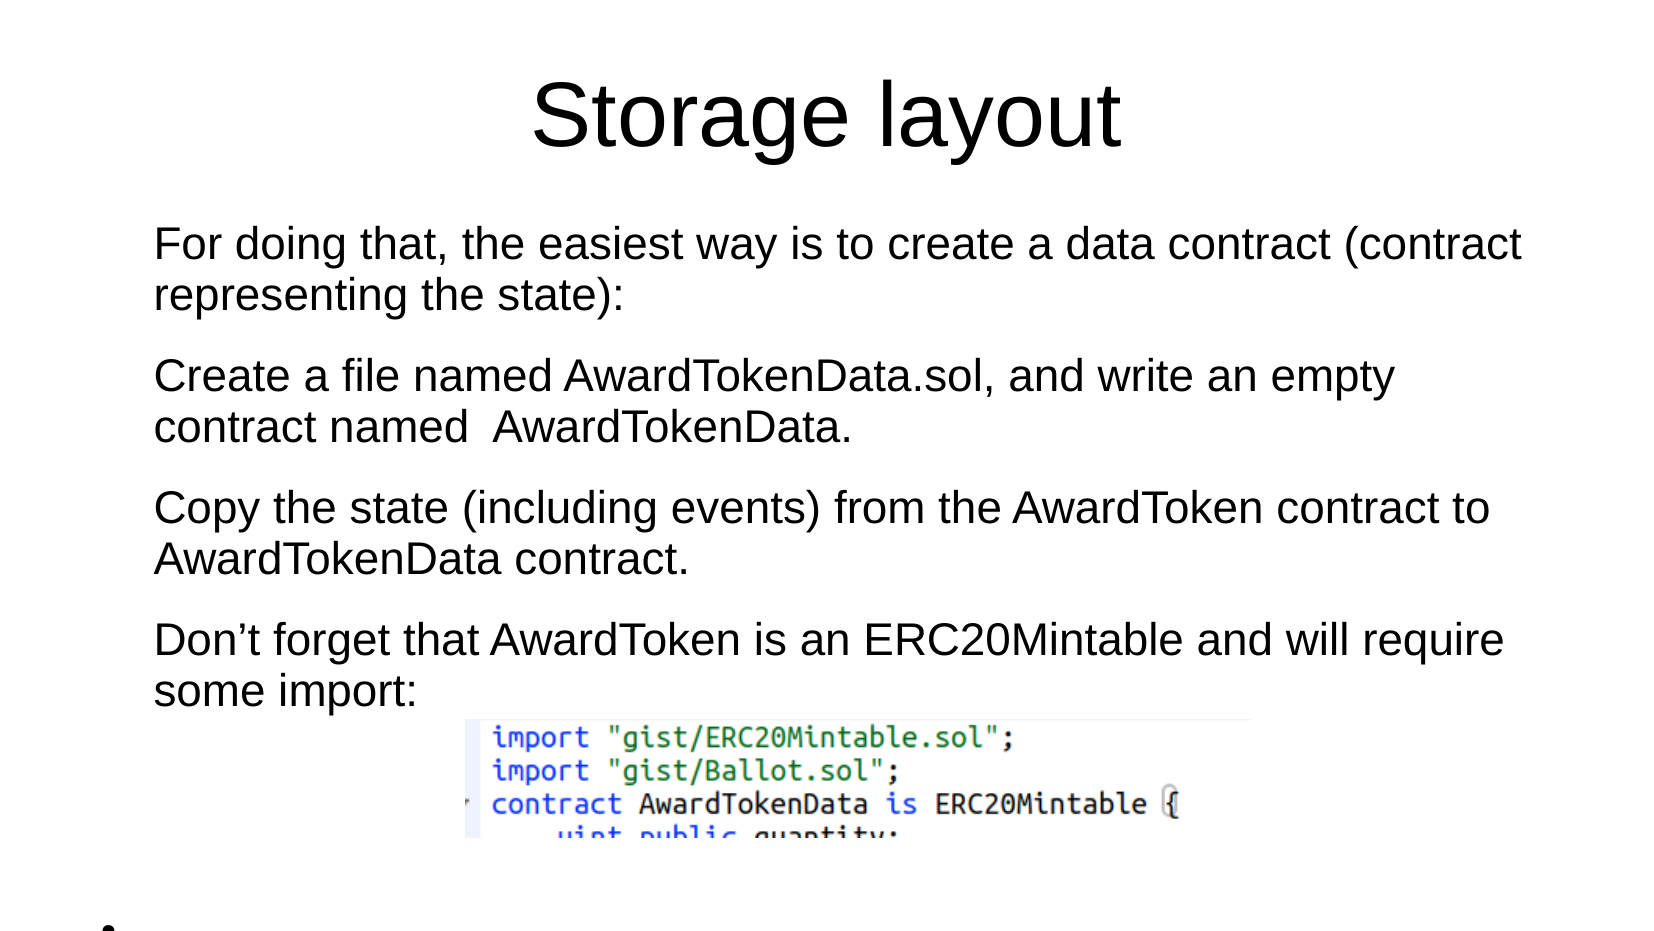

# Storage layout
For doing that, the easiest way is to create a data contract (contract representing the state):
Create a file named AwardTokenData.sol, and write an empty contract named AwardTokenData.
Copy the state (including events) from the AwardToken contract to AwardTokenData contract.
Don’t forget that AwardToken is an ERC20Mintable and will require some import: